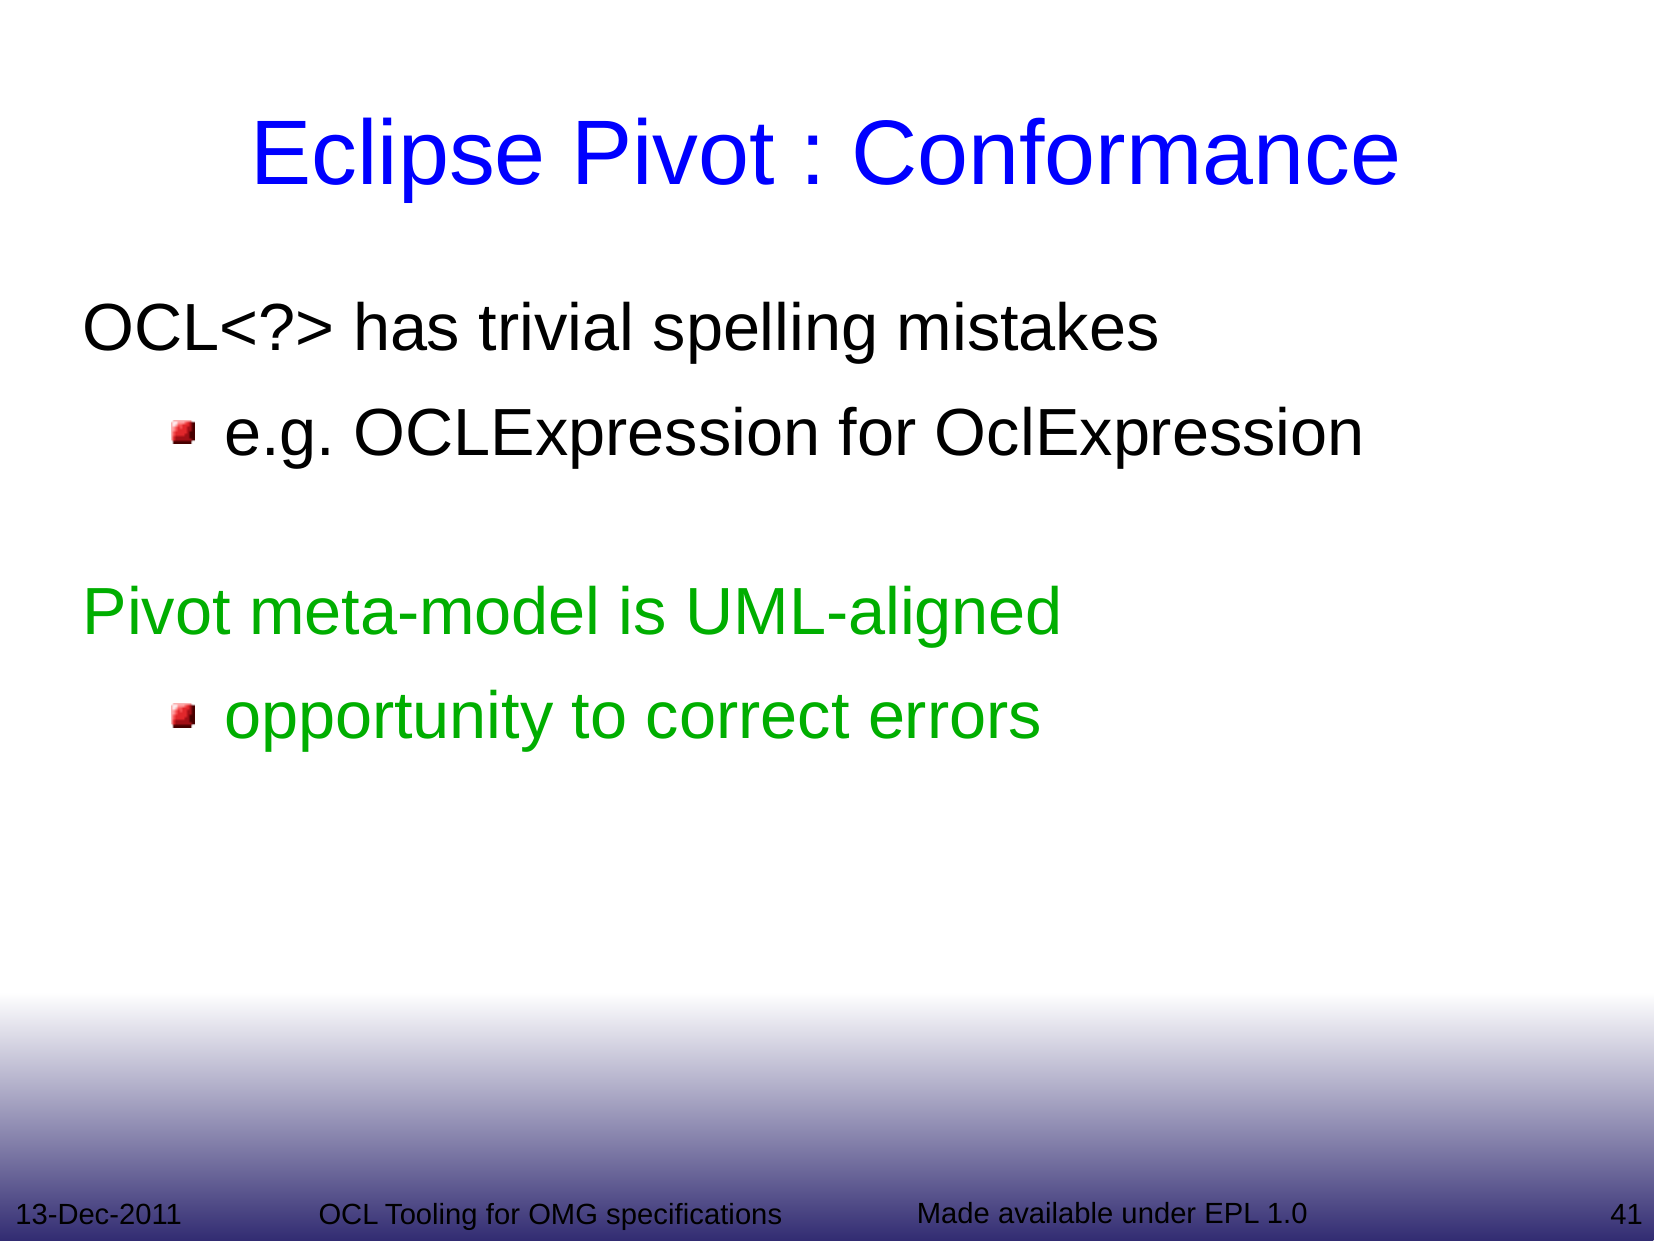

# Eclipse Pivot : Conformance
OCL<?> has trivial spelling mistakes
e.g. OCLExpression for OclExpression
Pivot meta-model is UML-aligned
opportunity to correct errors
13-Dec-2011
OCL Tooling for OMG specifications
41